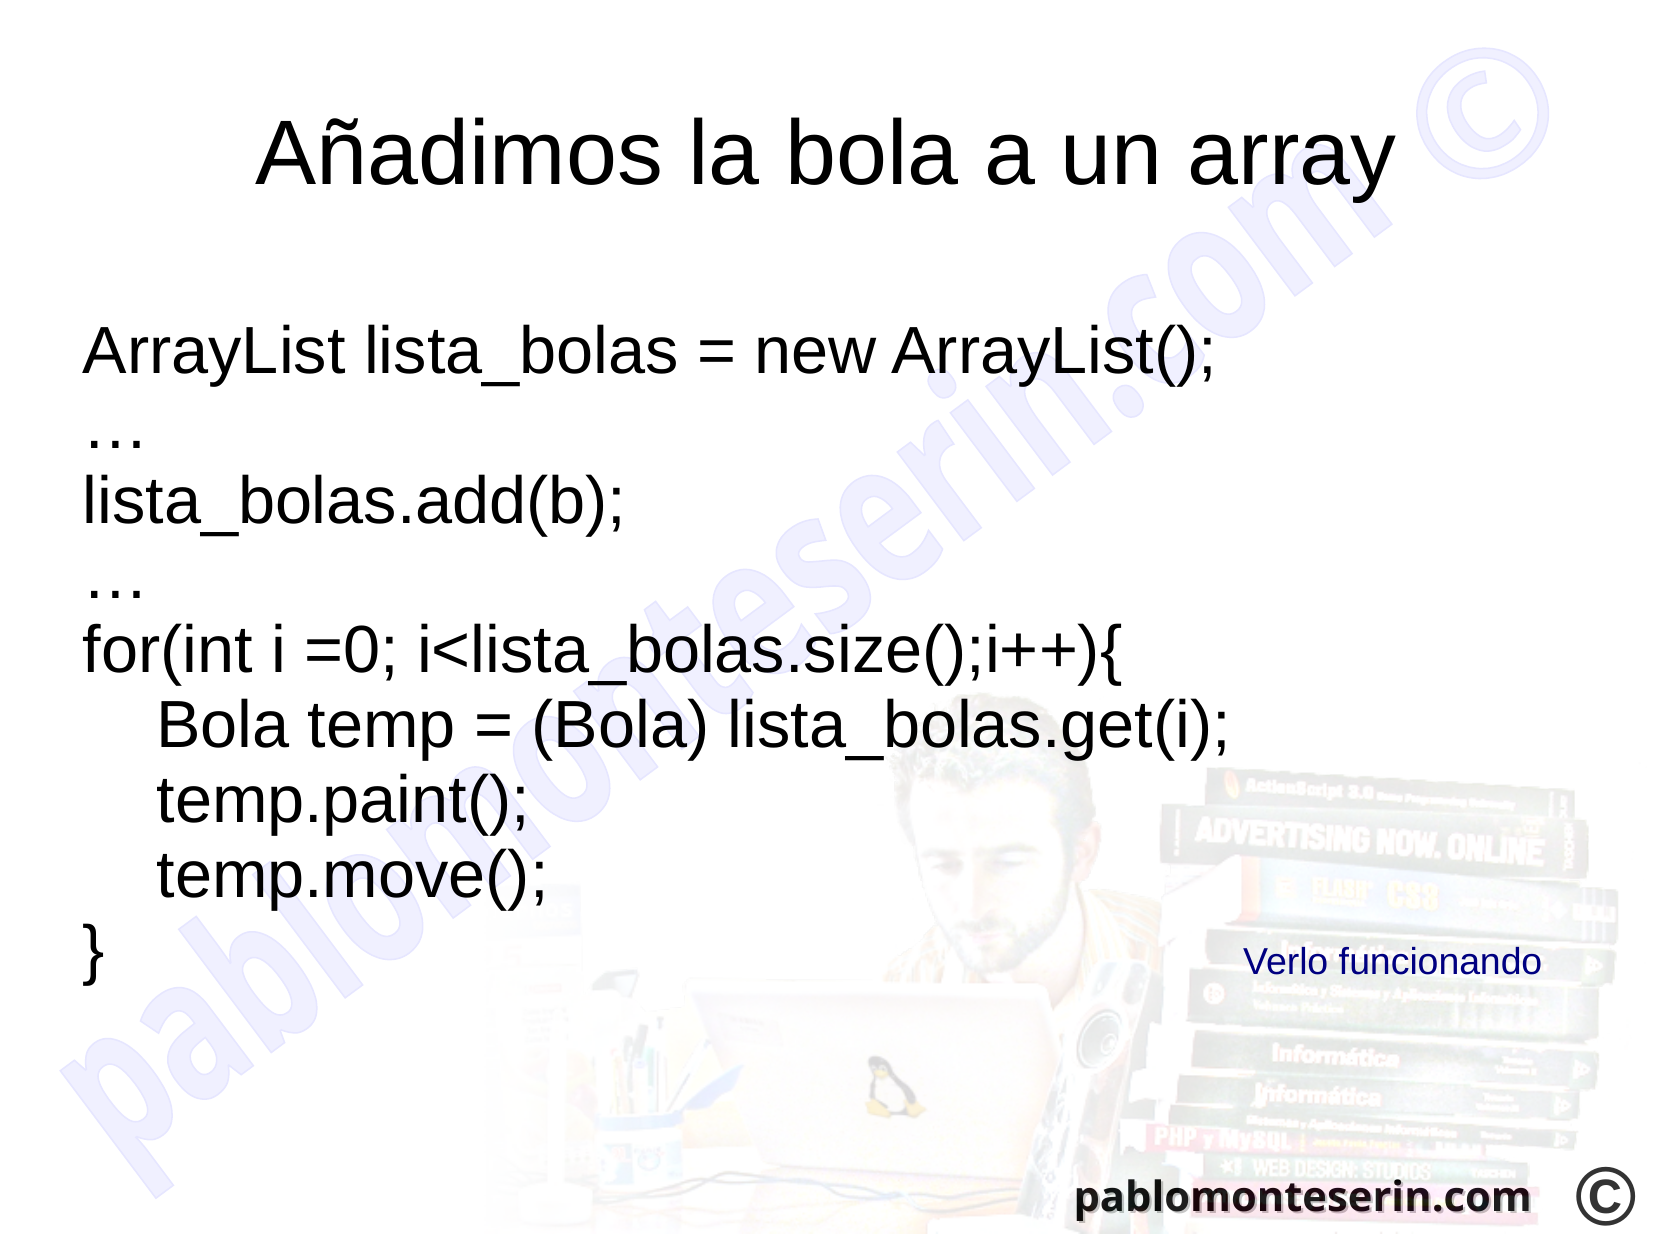

# Añadimos la bola a un array
ArrayList lista_bolas = new ArrayList();
…
lista_bolas.add(b);
…
for(int i =0; i<lista_bolas.size();i++){
	Bola temp = (Bola) lista_bolas.get(i);
 temp.paint();
 temp.move();
}
Verlo funcionando